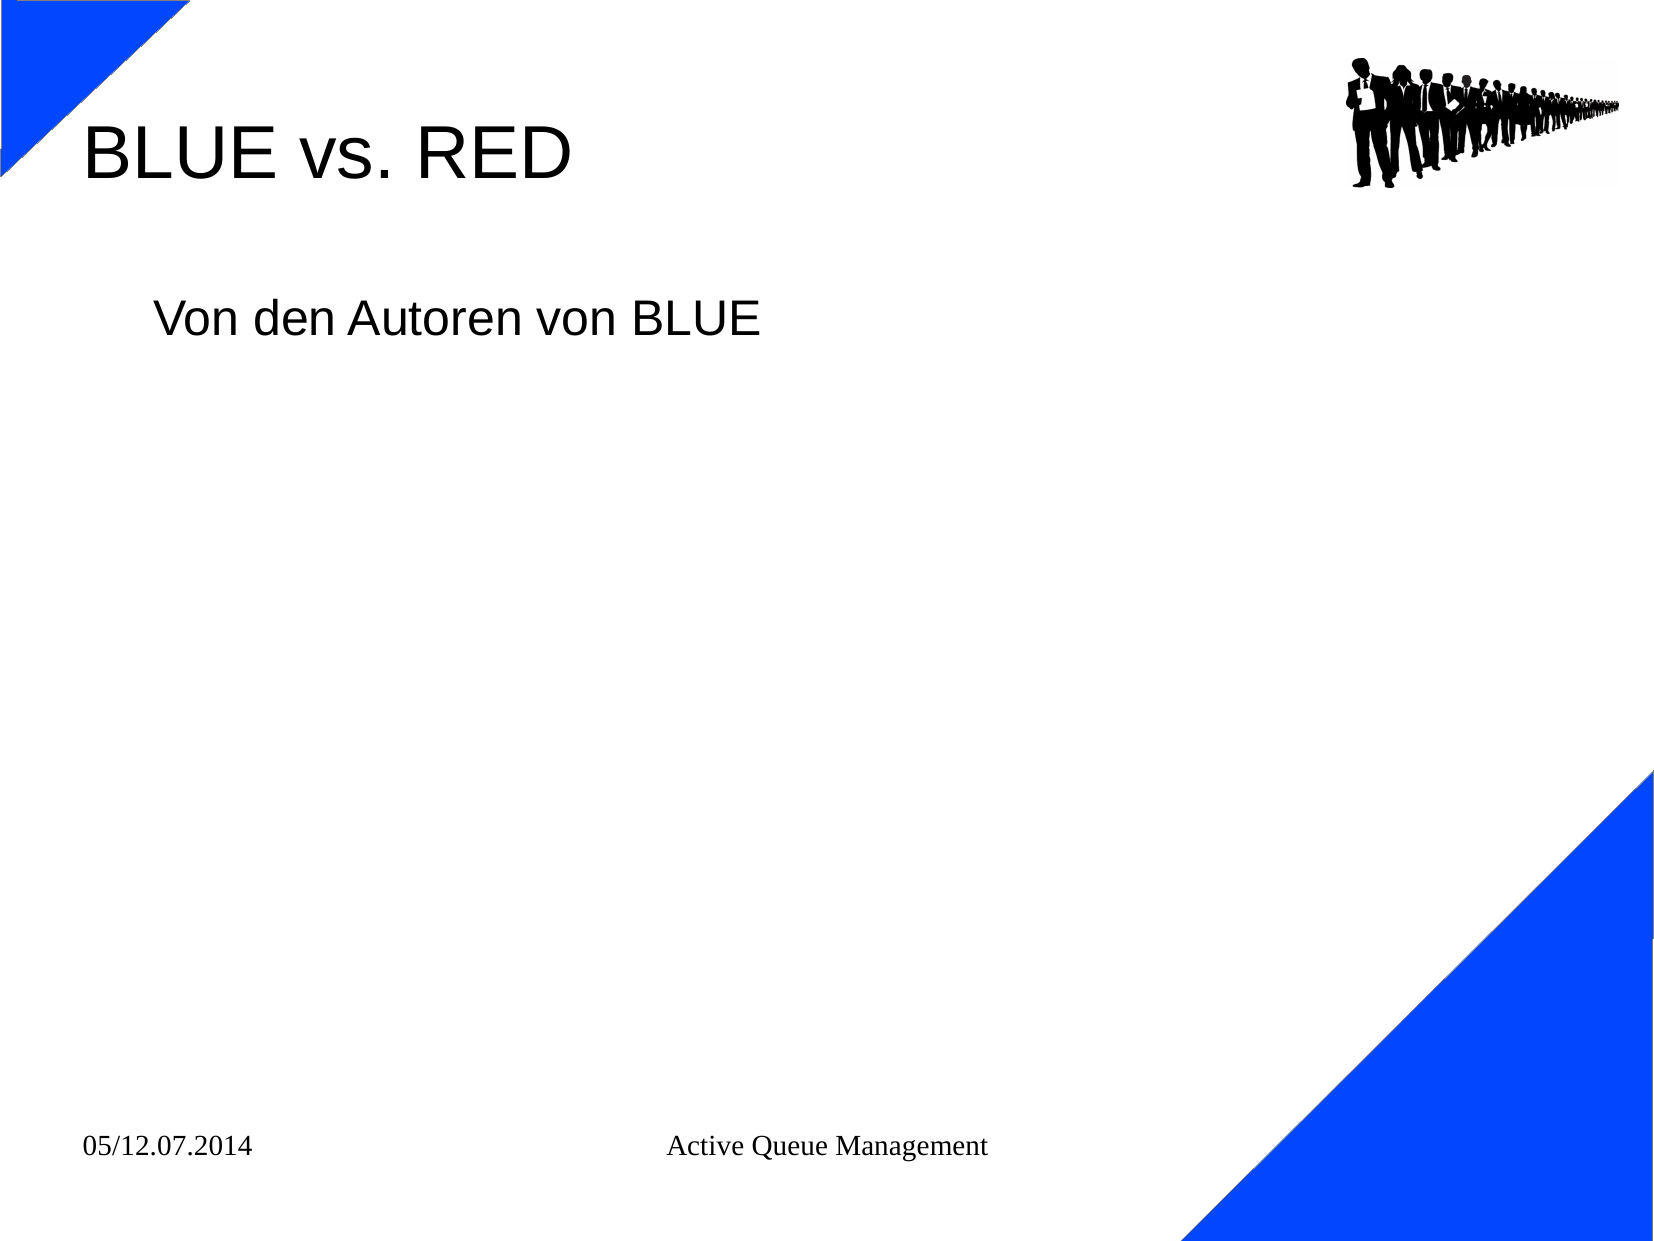

# BLUE vs. RED
Von den Autoren von BLUE
05/12.07.2014
Active Queue Management
57